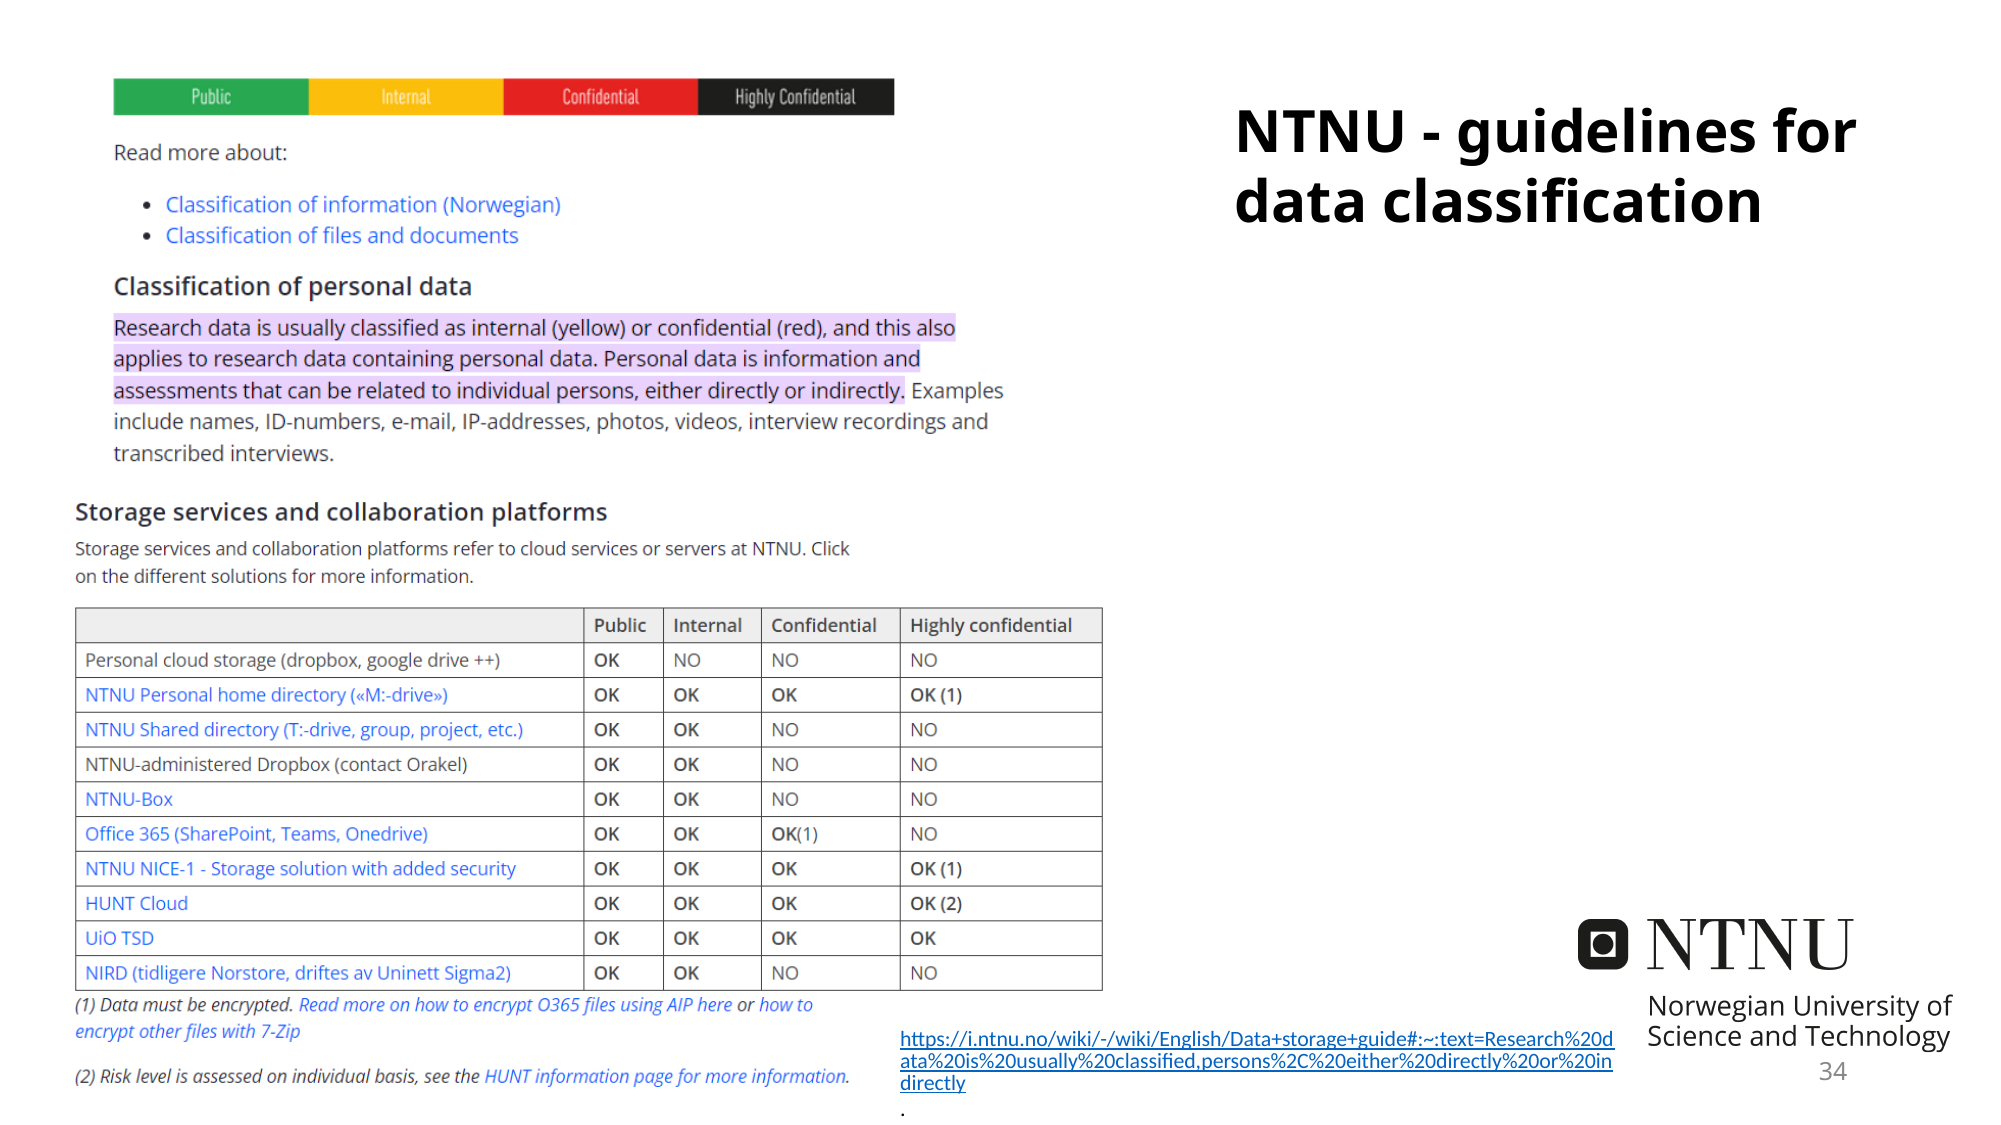

NTNU - guidelines for data classification
https://i.ntnu.no/wiki/-/wiki/English/Data+storage+guide#:~:text=Research%20data%20is%20usually%20classified,persons%2C%20either%20directly%20or%20indirectly.